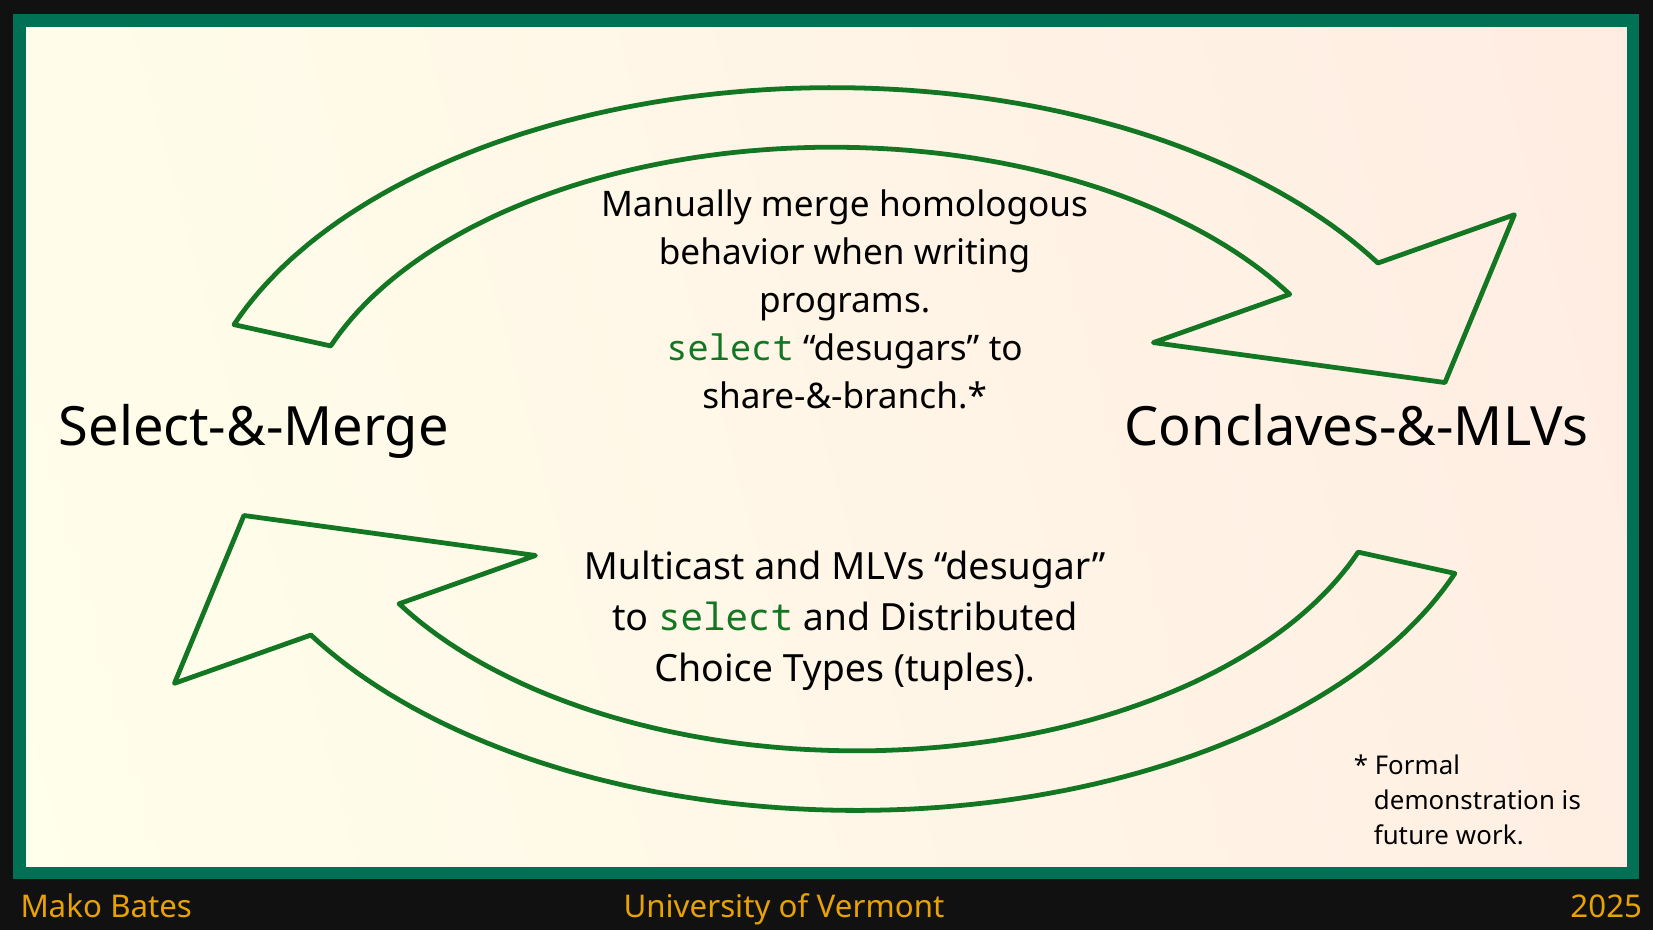

Manually merge homologous behavior when writing programs.
select “desugars” to
share-&-branch.*
# Select-&-Merge	Conclaves-&-MLVs
Multicast and MLVs “desugar”
to select and Distributed Choice Types (tuples).
* Formal
 demonstration is
 future work.